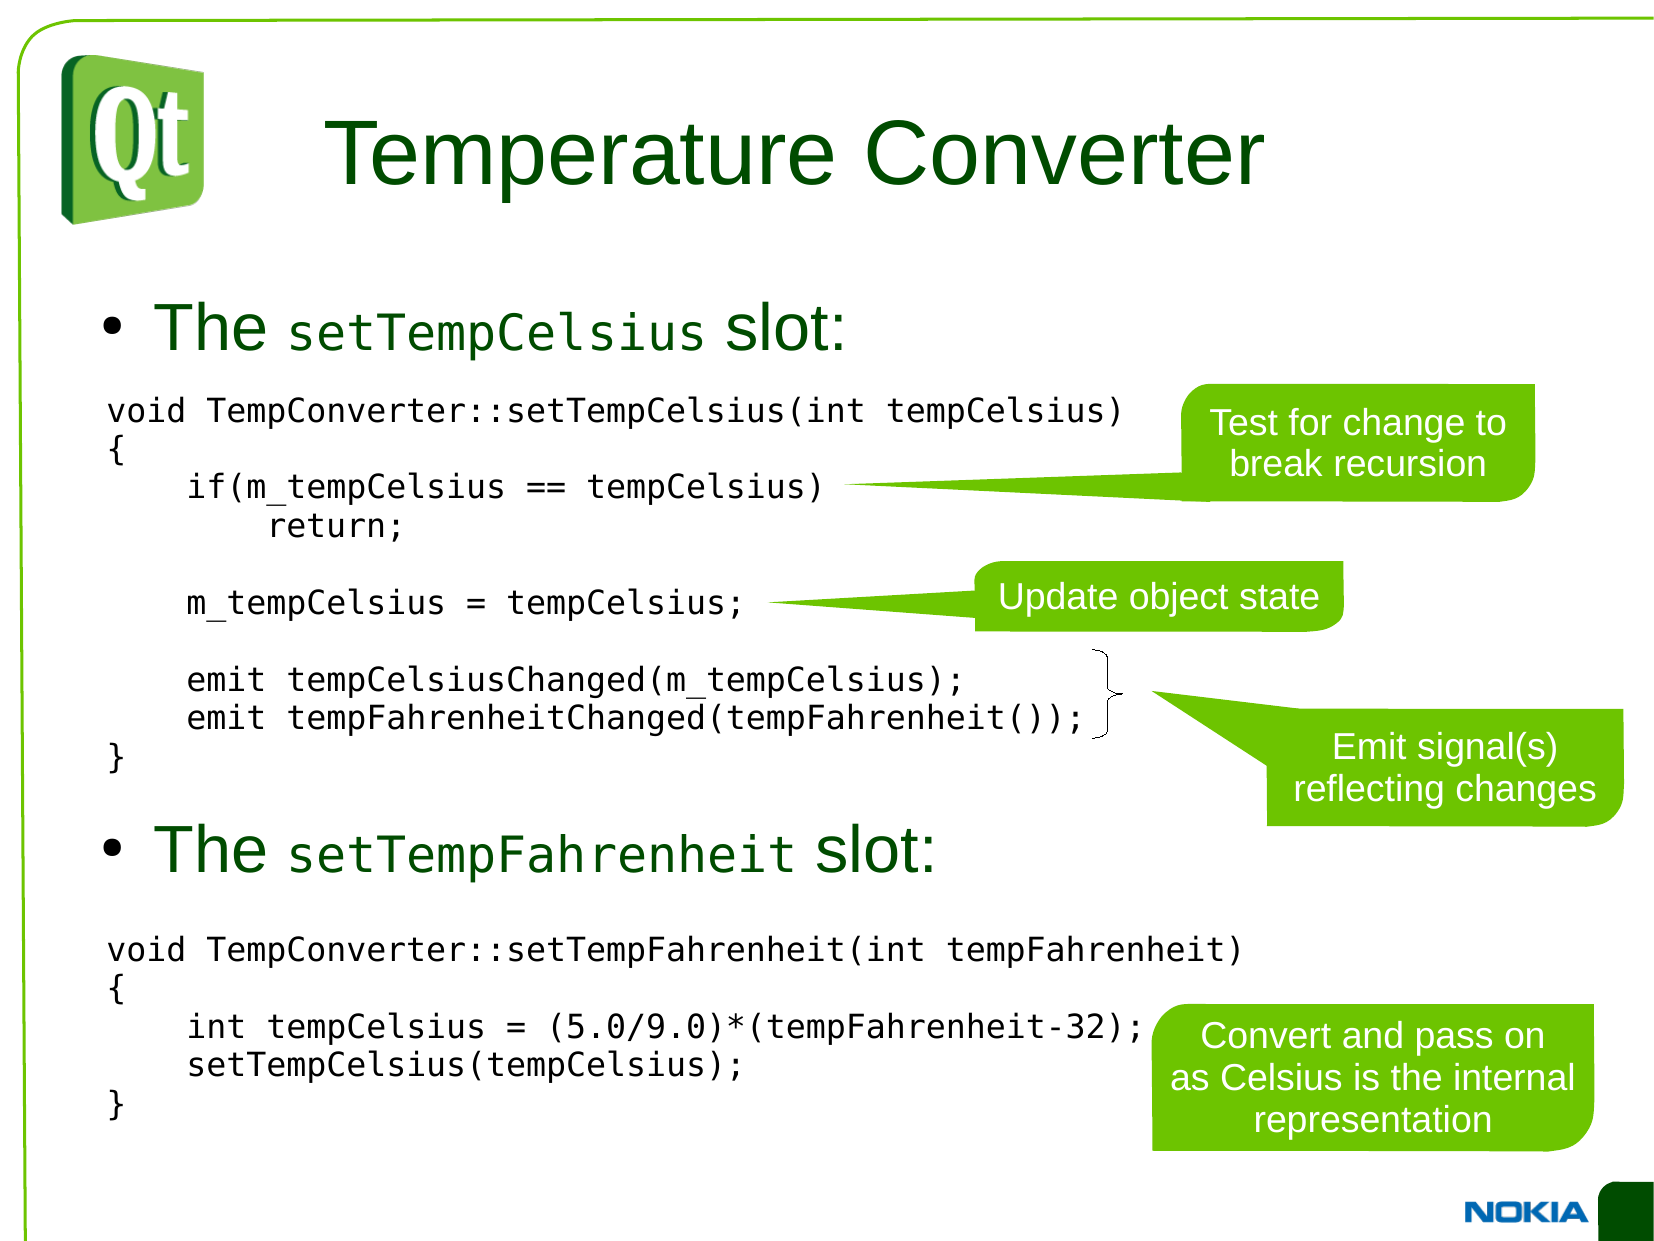

# Temperature Converter
The setTempCelsius slot:
The setTempFahrenheit slot:
void TempConverter::setTempCelsius(int tempCelsius)
{
 if(m_tempCelsius == tempCelsius)
 return;
 m_tempCelsius = tempCelsius;
 emit tempCelsiusChanged(m_tempCelsius);
 emit tempFahrenheitChanged(tempFahrenheit());
}
void TempConverter::setTempFahrenheit(int tempFahrenheit)
{
 int tempCelsius = (5.0/9.0)*(tempFahrenheit-32);
 setTempCelsius(tempCelsius);
}
Test for change to
break recursion
Update object state
Emit signal(s)
reflecting changes
Convert and pass on
as Celsius is the internal
representation